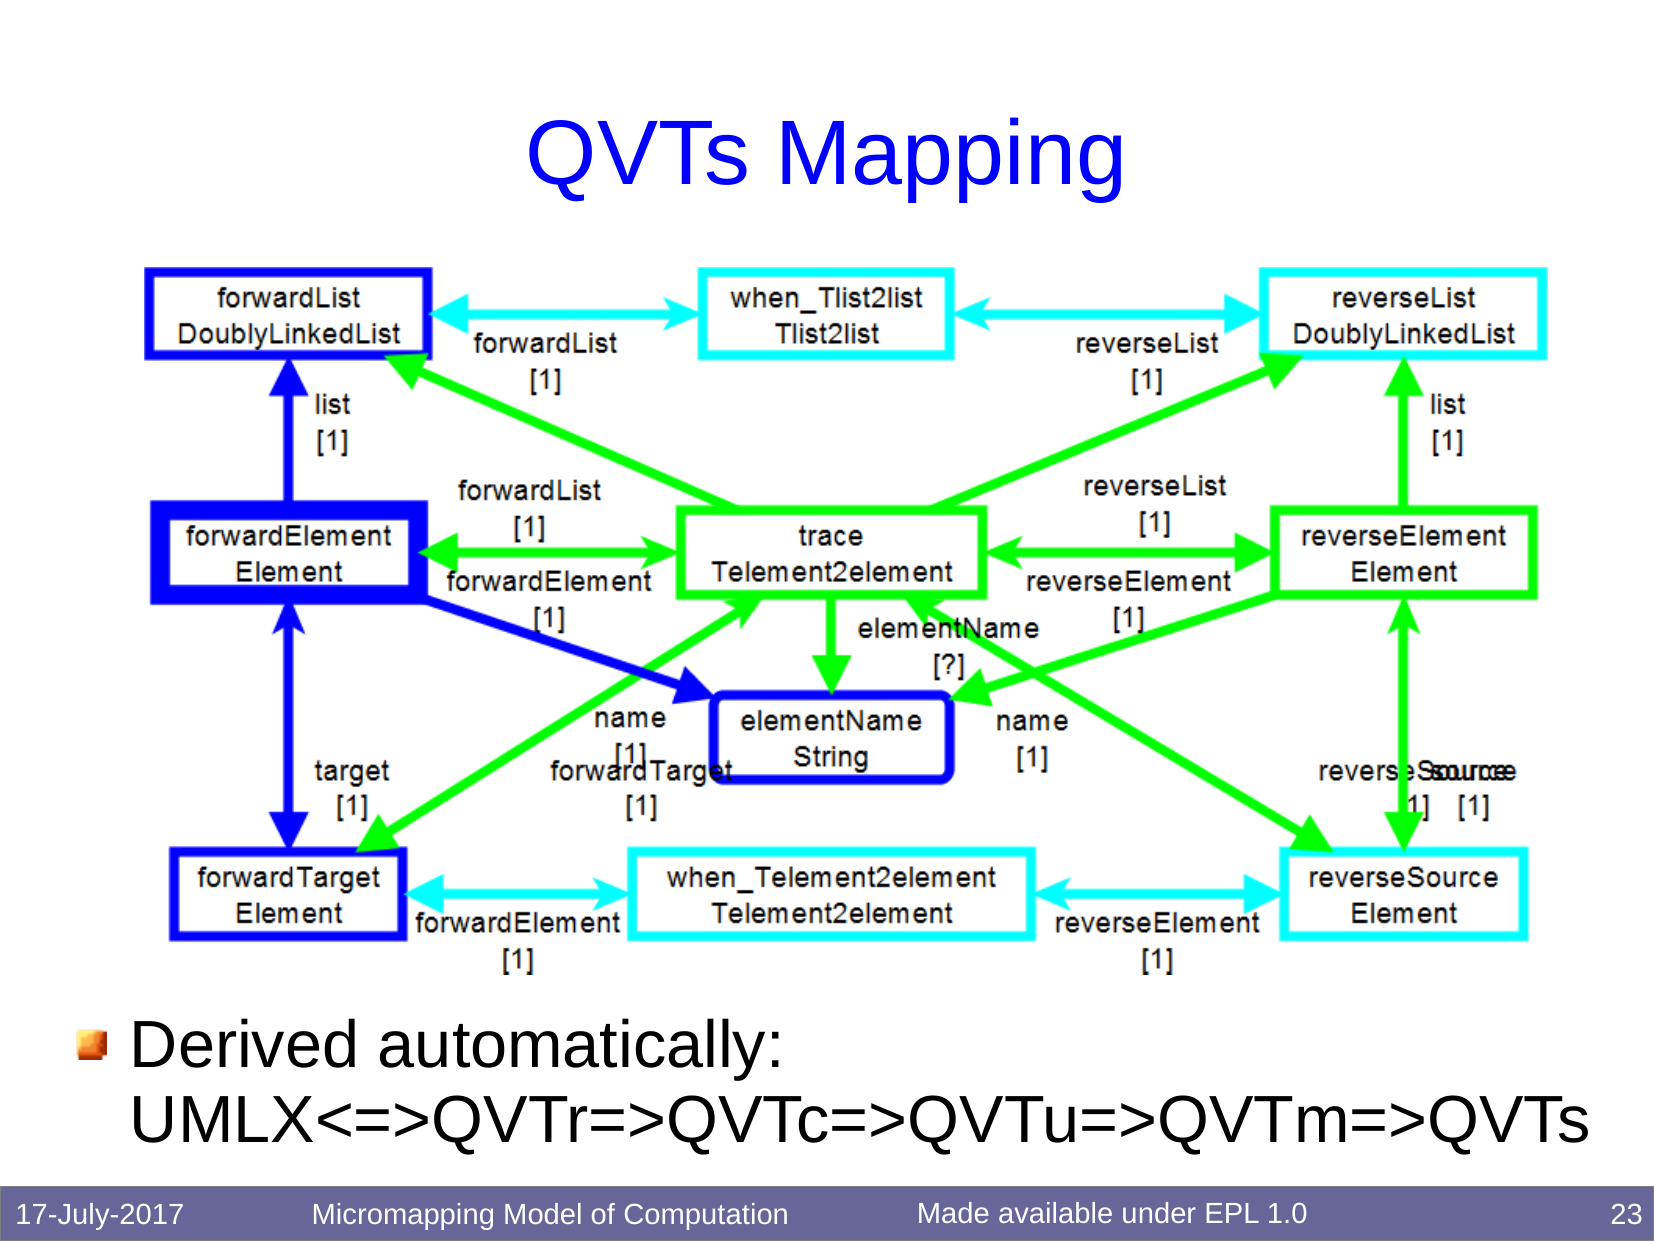

# QVTs Mapping
Derived automatically:
UMLX<=>QVTr=>QVTc=>QVTu=>QVTm=>QVTs
17-July-2017
Micromapping Model of Computation
23